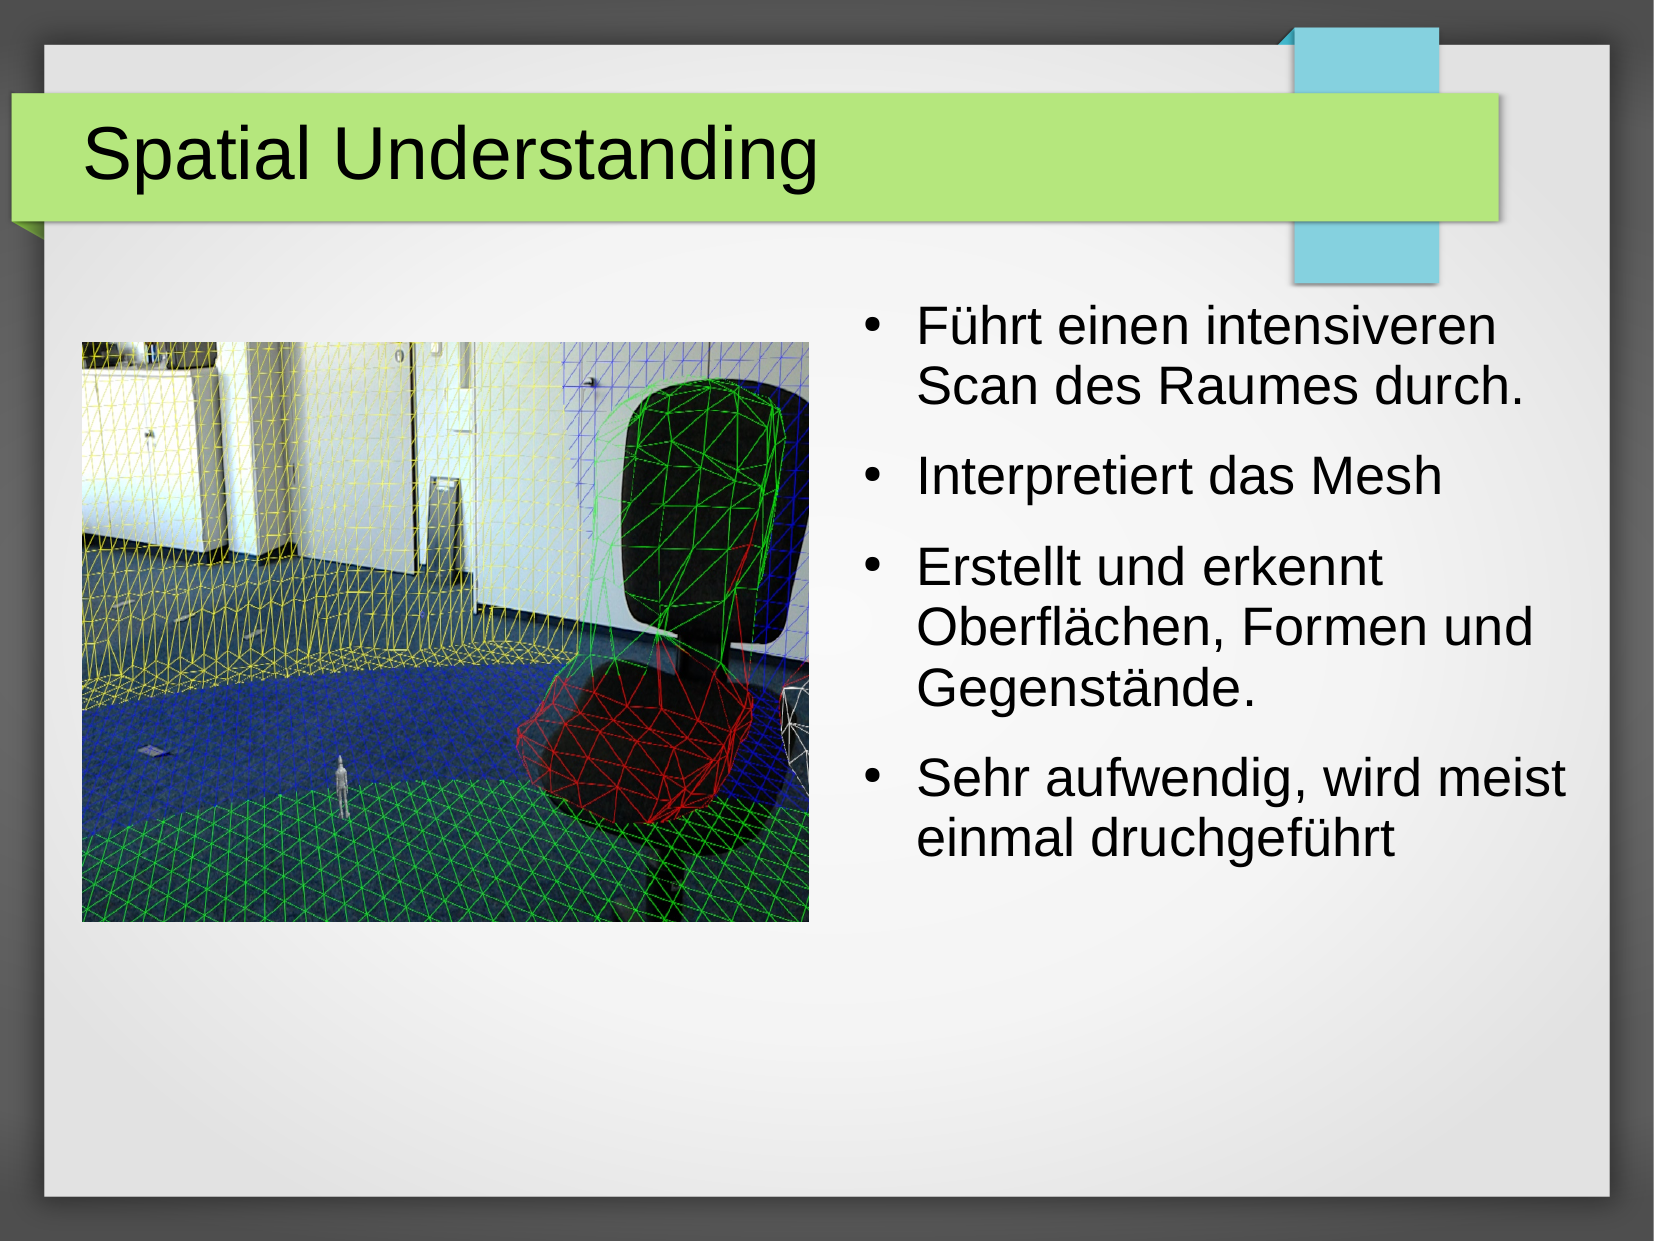

# Spatial Understanding
Führt einen intensiveren Scan des Raumes durch.
Interpretiert das Mesh
Erstellt und erkennt Oberflächen, Formen und Gegenstände.
Sehr aufwendig, wird meist einmal druchgeführt